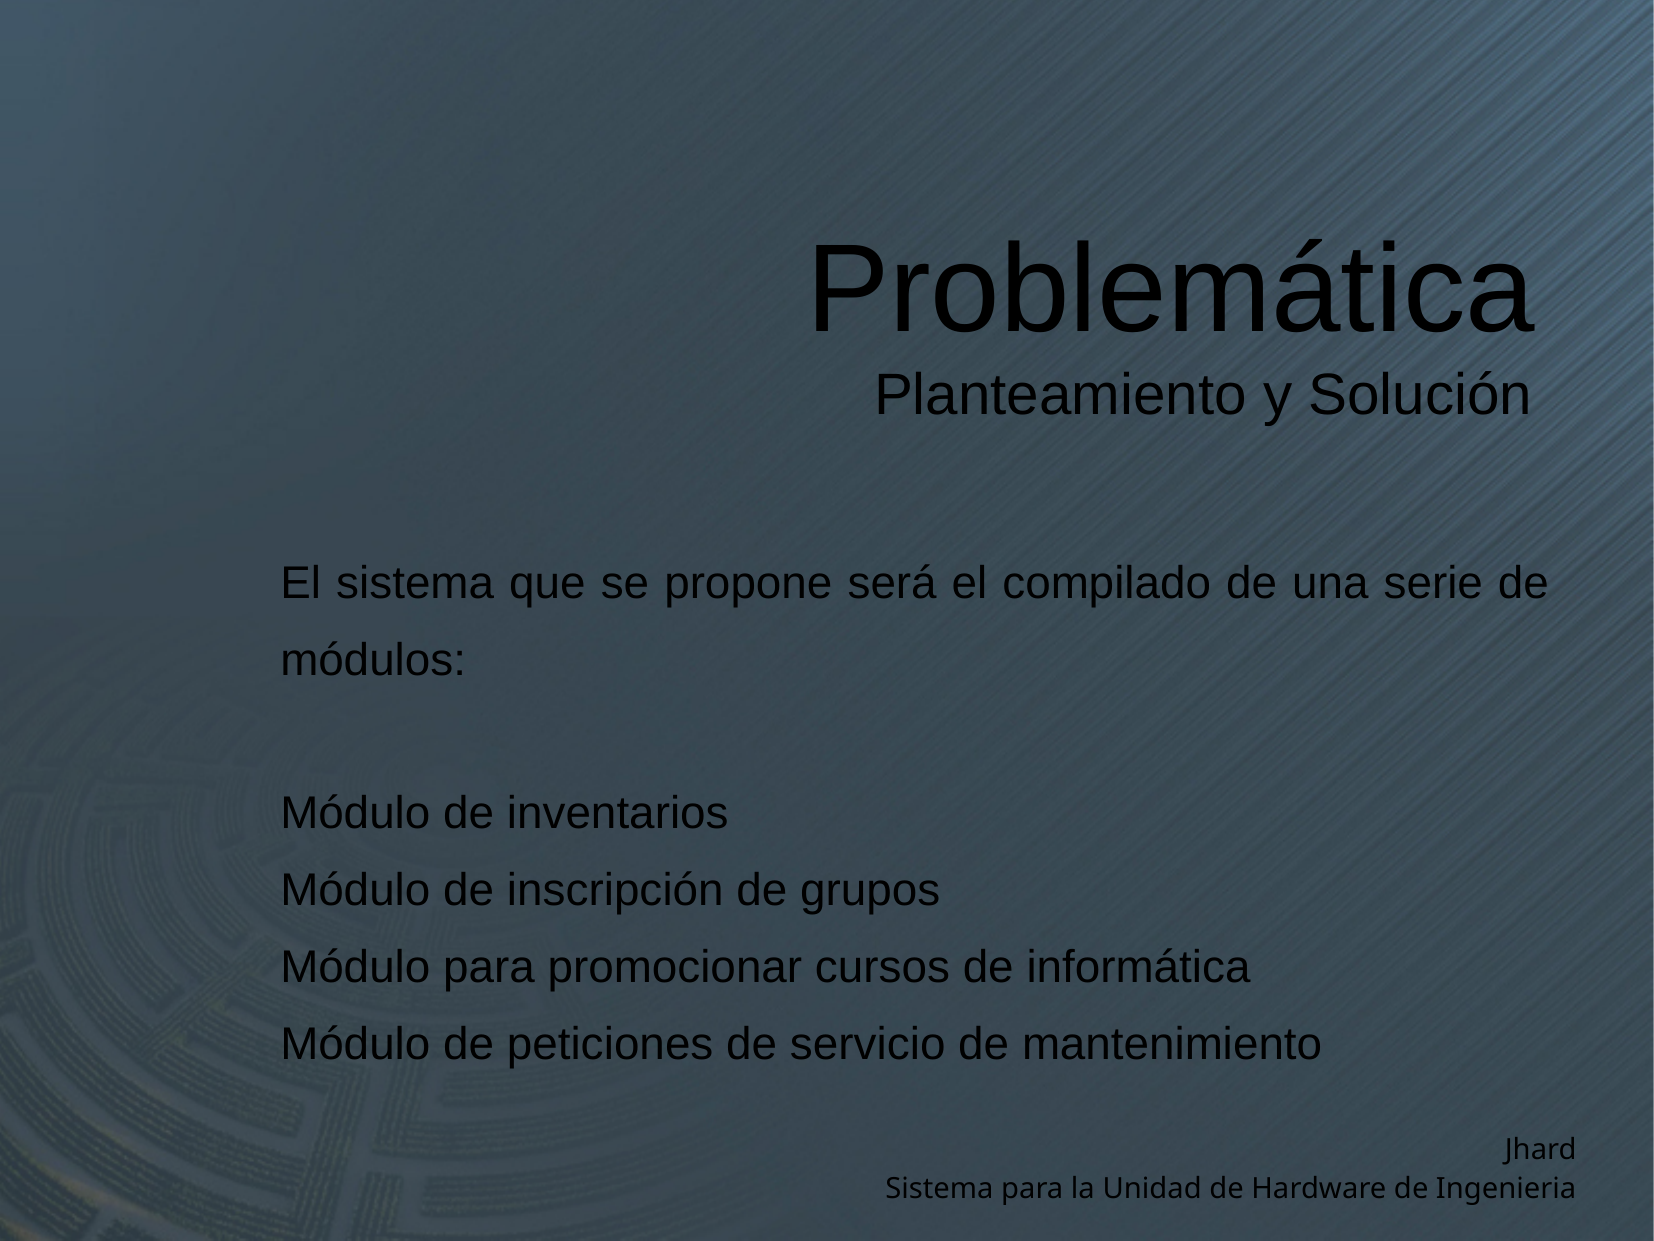

# Problemática
Planteamiento y Solución
El sistema que se propone será el compilado de una serie de módulos:
Módulo de inventarios
Módulo de inscripción de grupos
Módulo para promocionar cursos de informática
Módulo de peticiones de servicio de mantenimiento